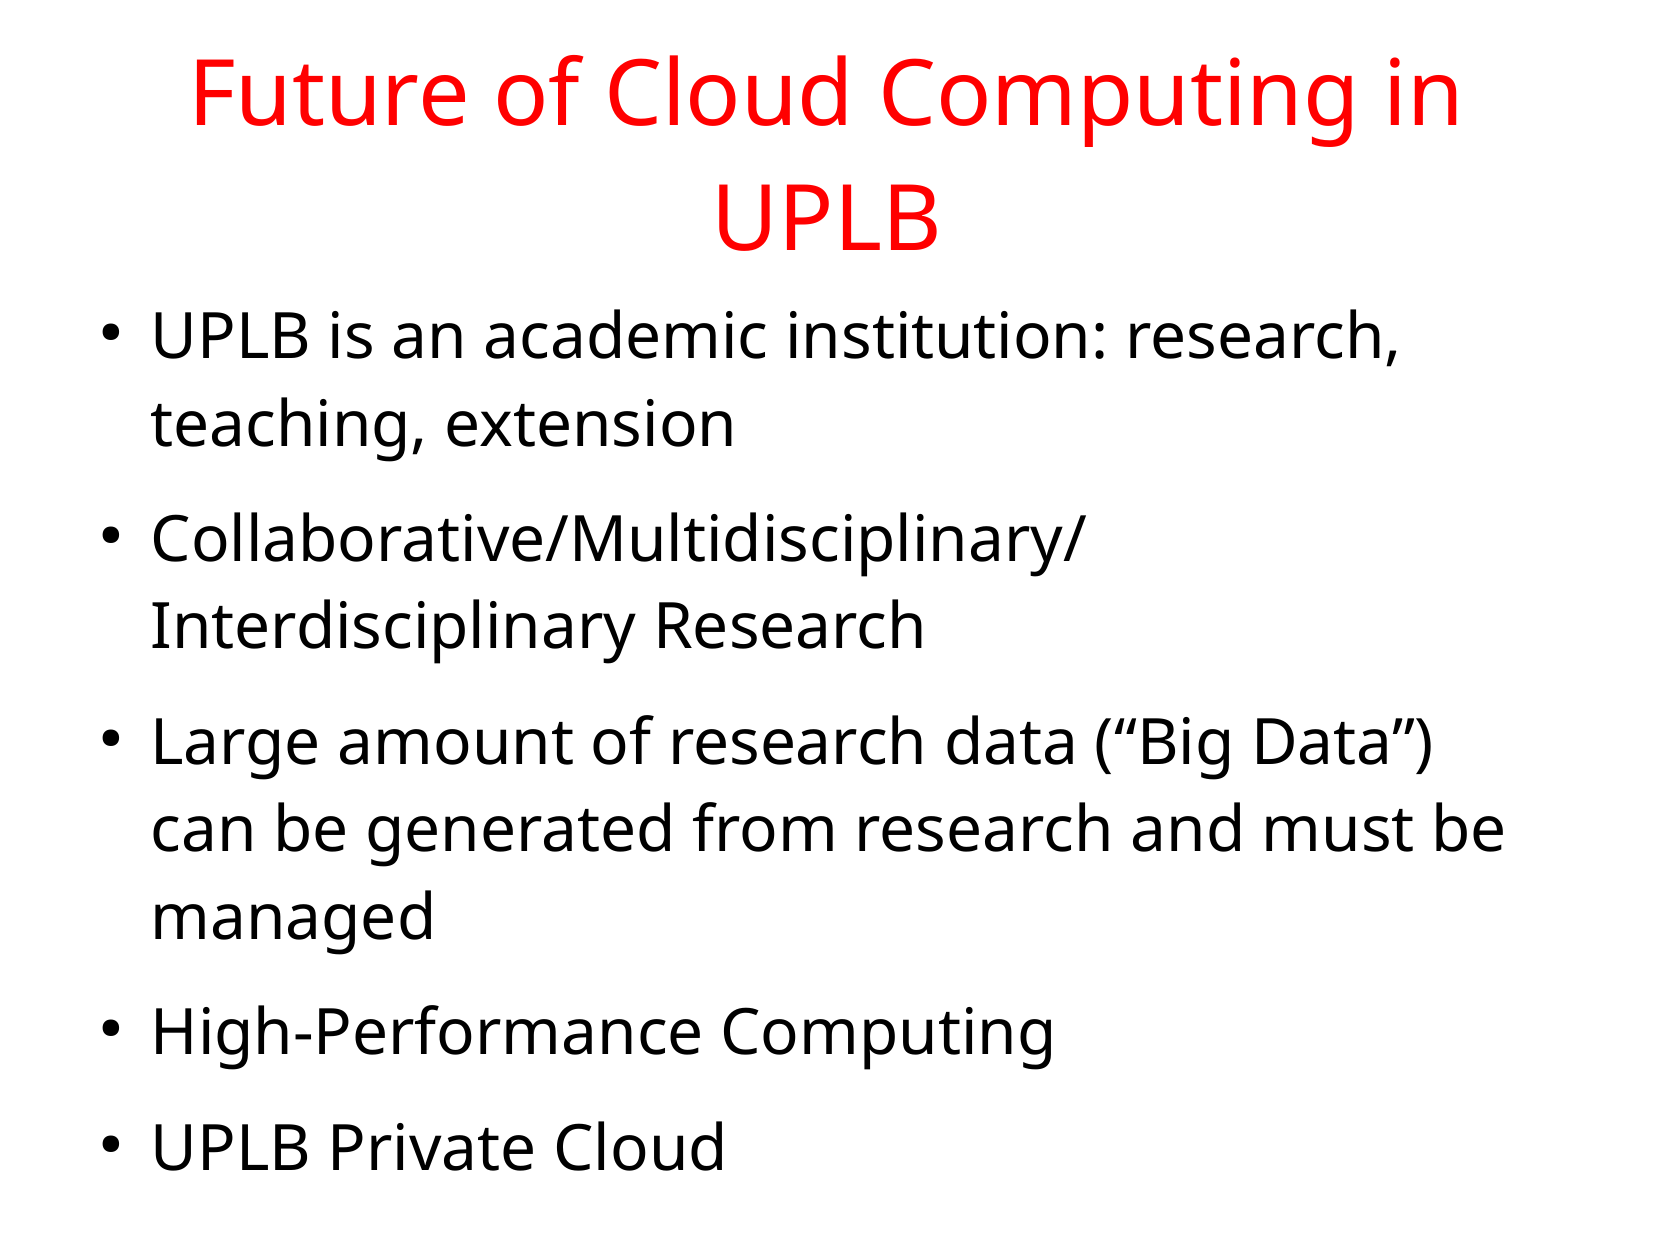

# Future of Cloud Computing in UPLB
UPLB is an academic institution: research, teaching, extension
Collaborative/Multidisciplinary/Interdisciplinary Research
Large amount of research data (“Big Data”) can be generated from research and must be managed
High-Performance Computing
UPLB Private Cloud